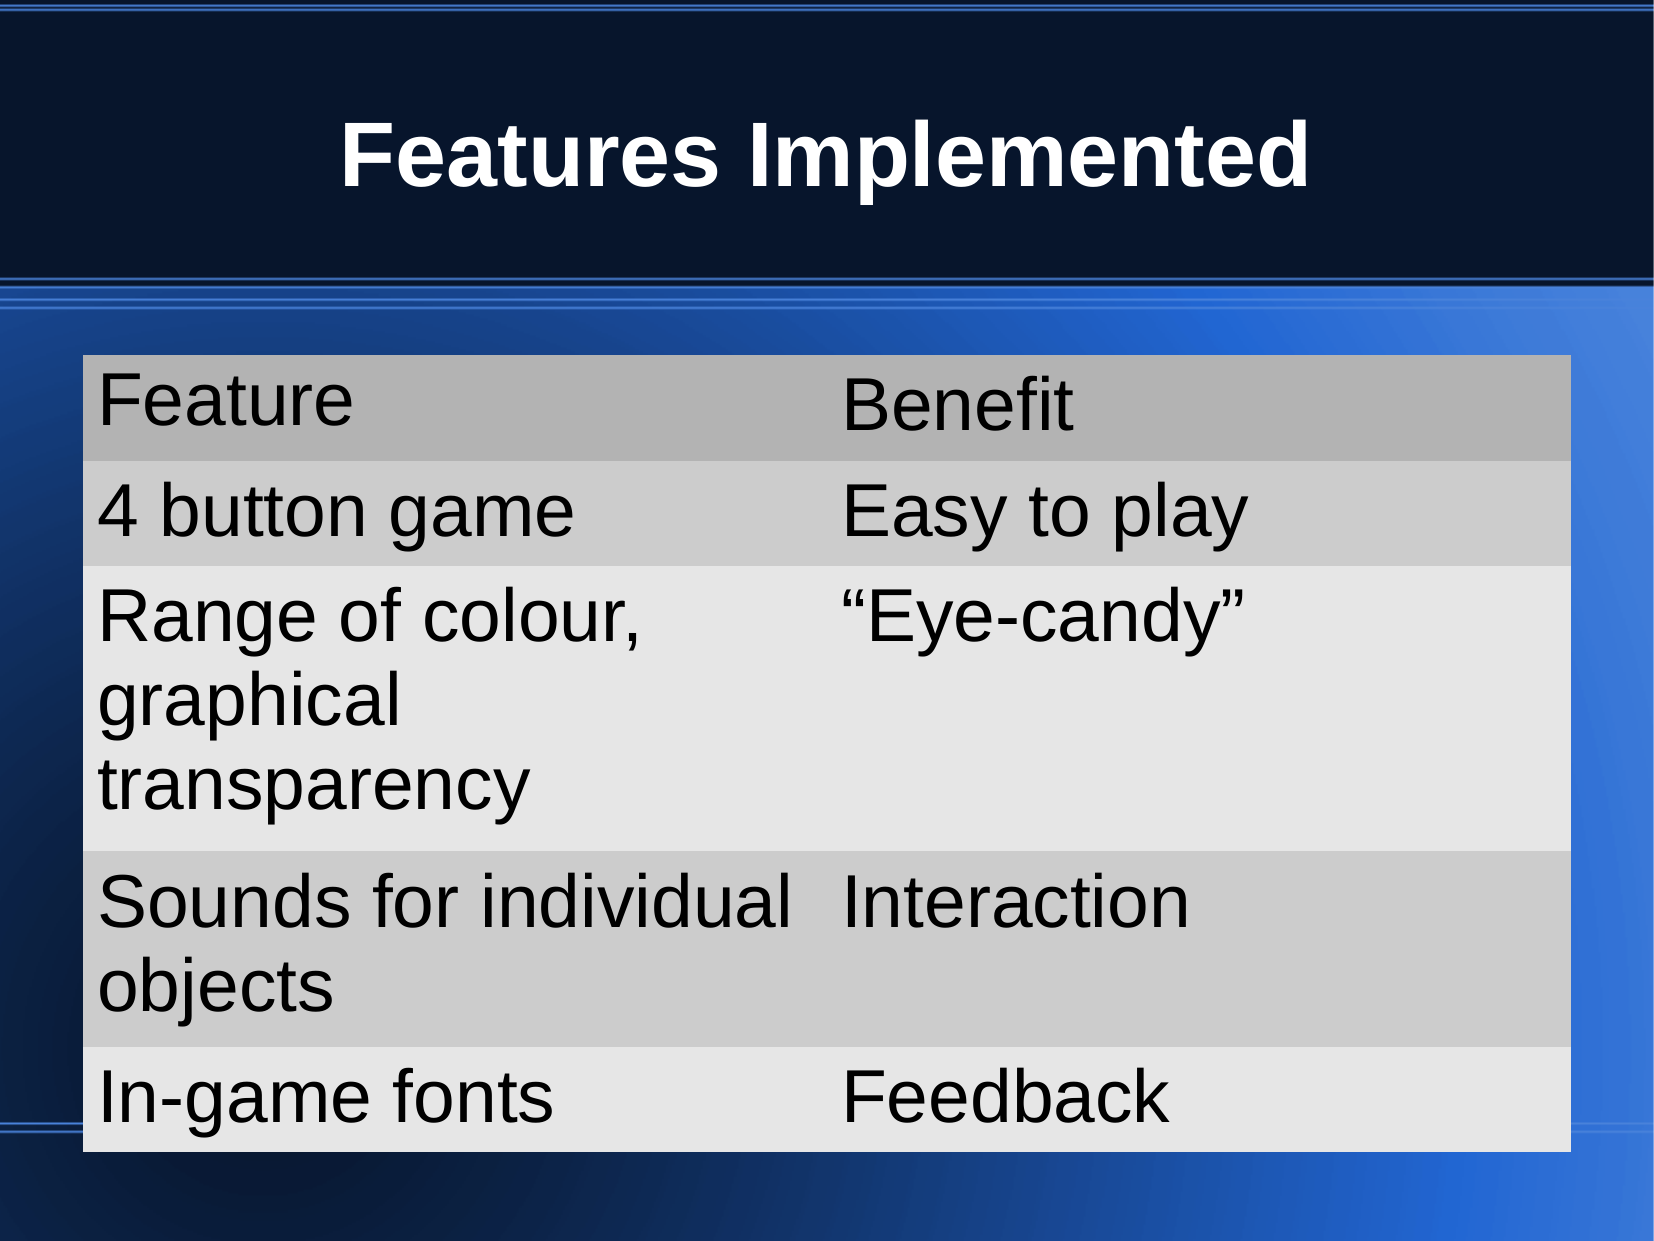

# Features Implemented
| Feature | Benefit |
| --- | --- |
| 4 button game | Easy to play |
| Range of colour, graphical transparency | “Eye-candy” |
| Sounds for individual objects | Interaction |
| In-game fonts | Feedback |